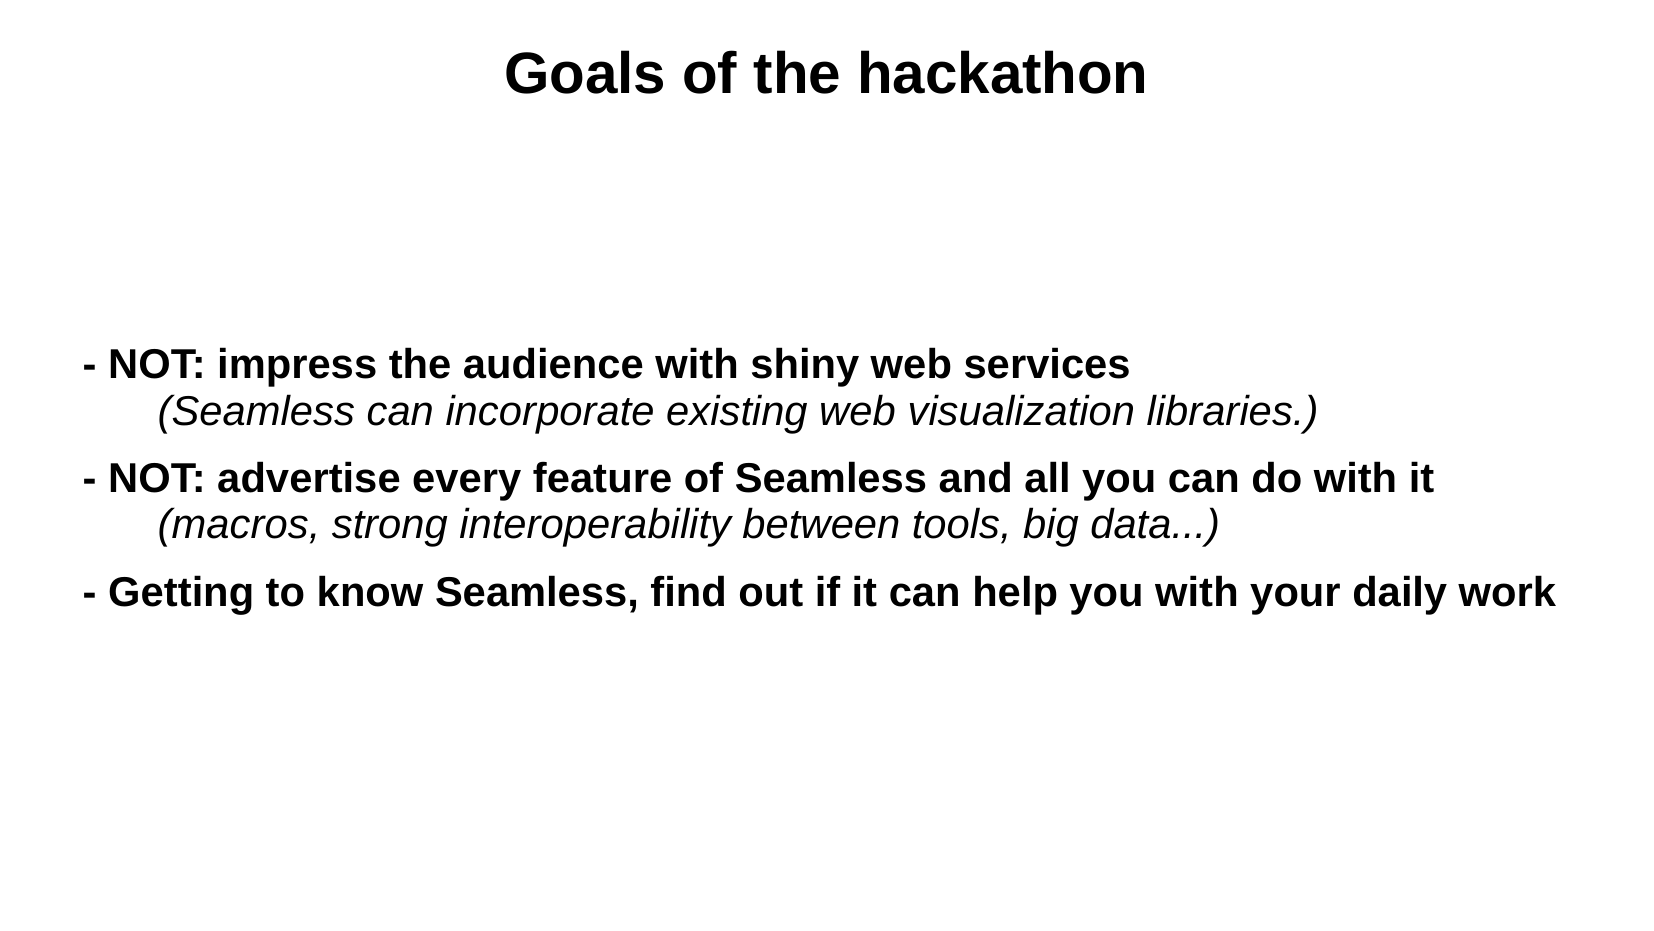

# Goals of the hackathon
- NOT: impress the audience with shiny web services
	(Seamless can incorporate existing web visualization libraries.)
- NOT: advertise every feature of Seamless and all you can do with it
	(macros, strong interoperability between tools, big data...)
- Getting to know Seamless, find out if it can help you with your daily work